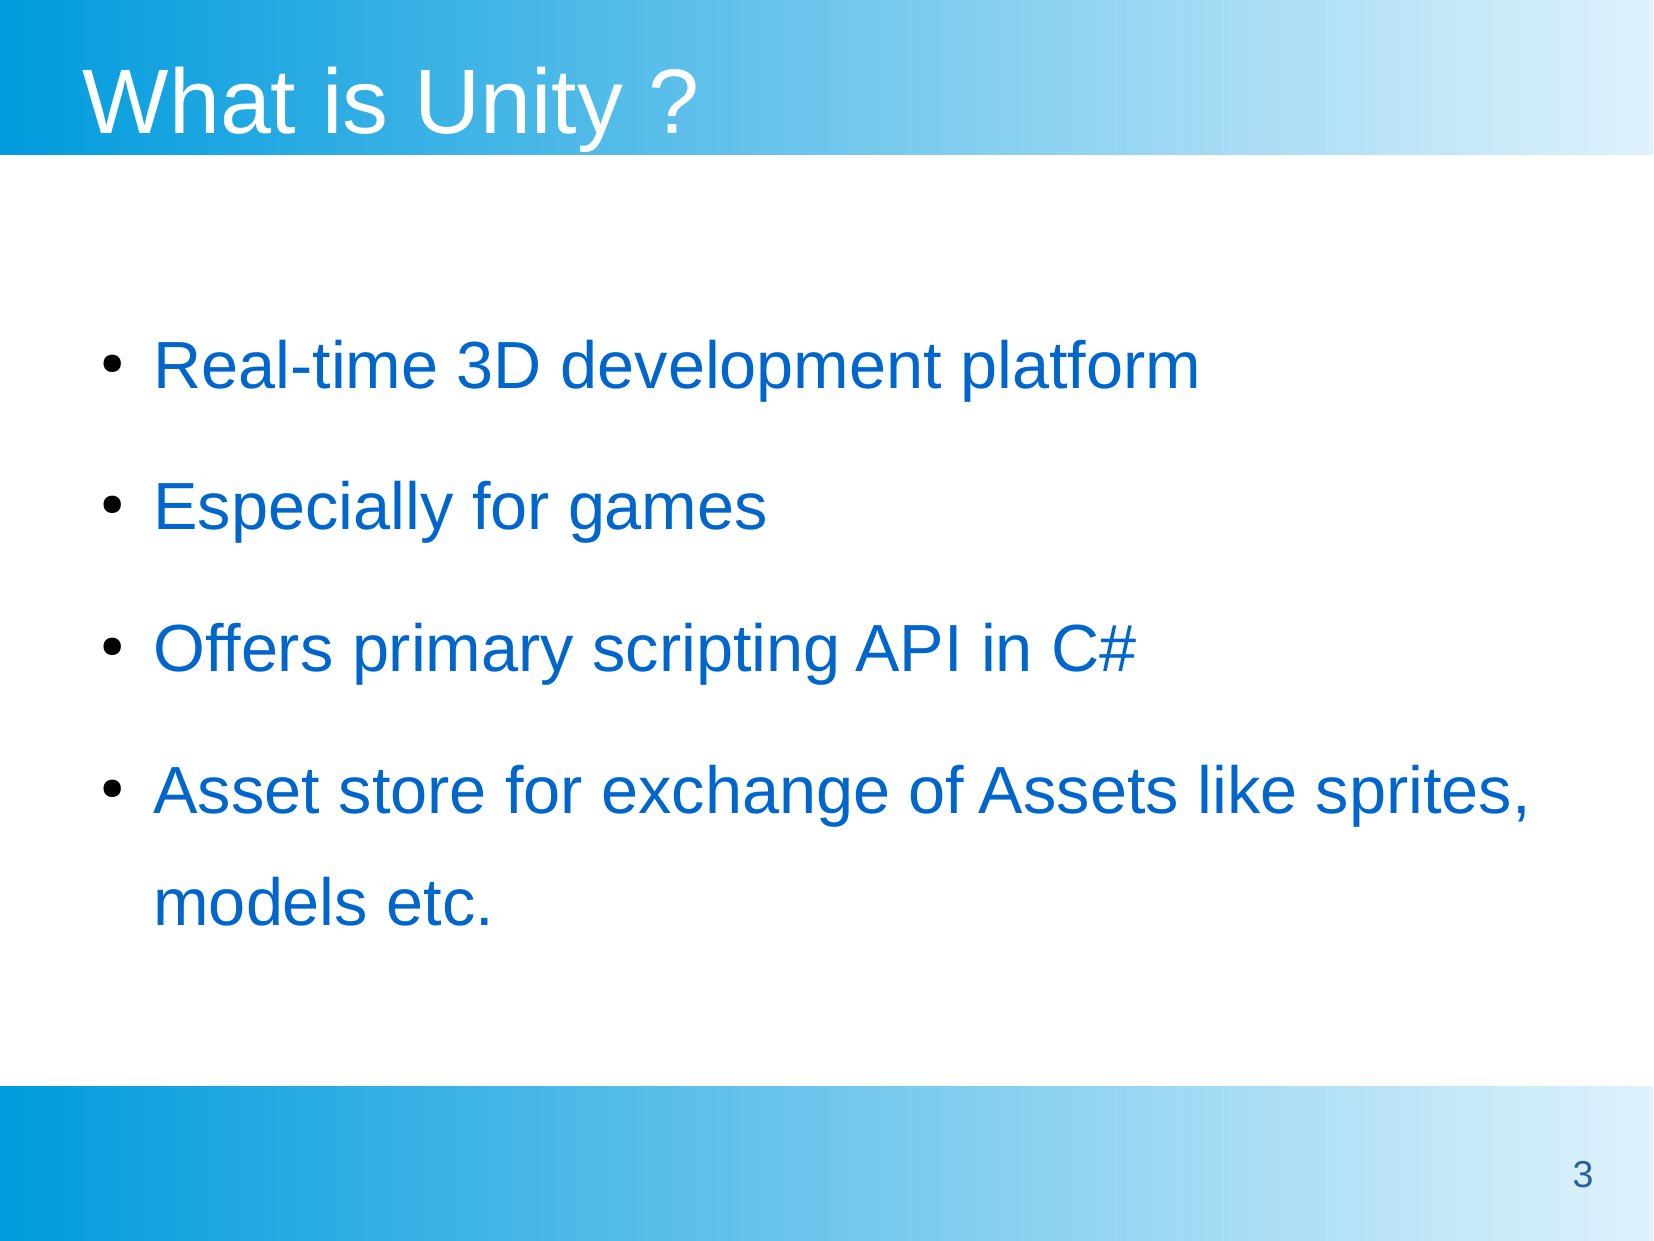

# What is Unity ?
Real-time 3D development platform
Especially for games
Offers primary scripting API in C#
Asset store for exchange of Assets like sprites, models etc.